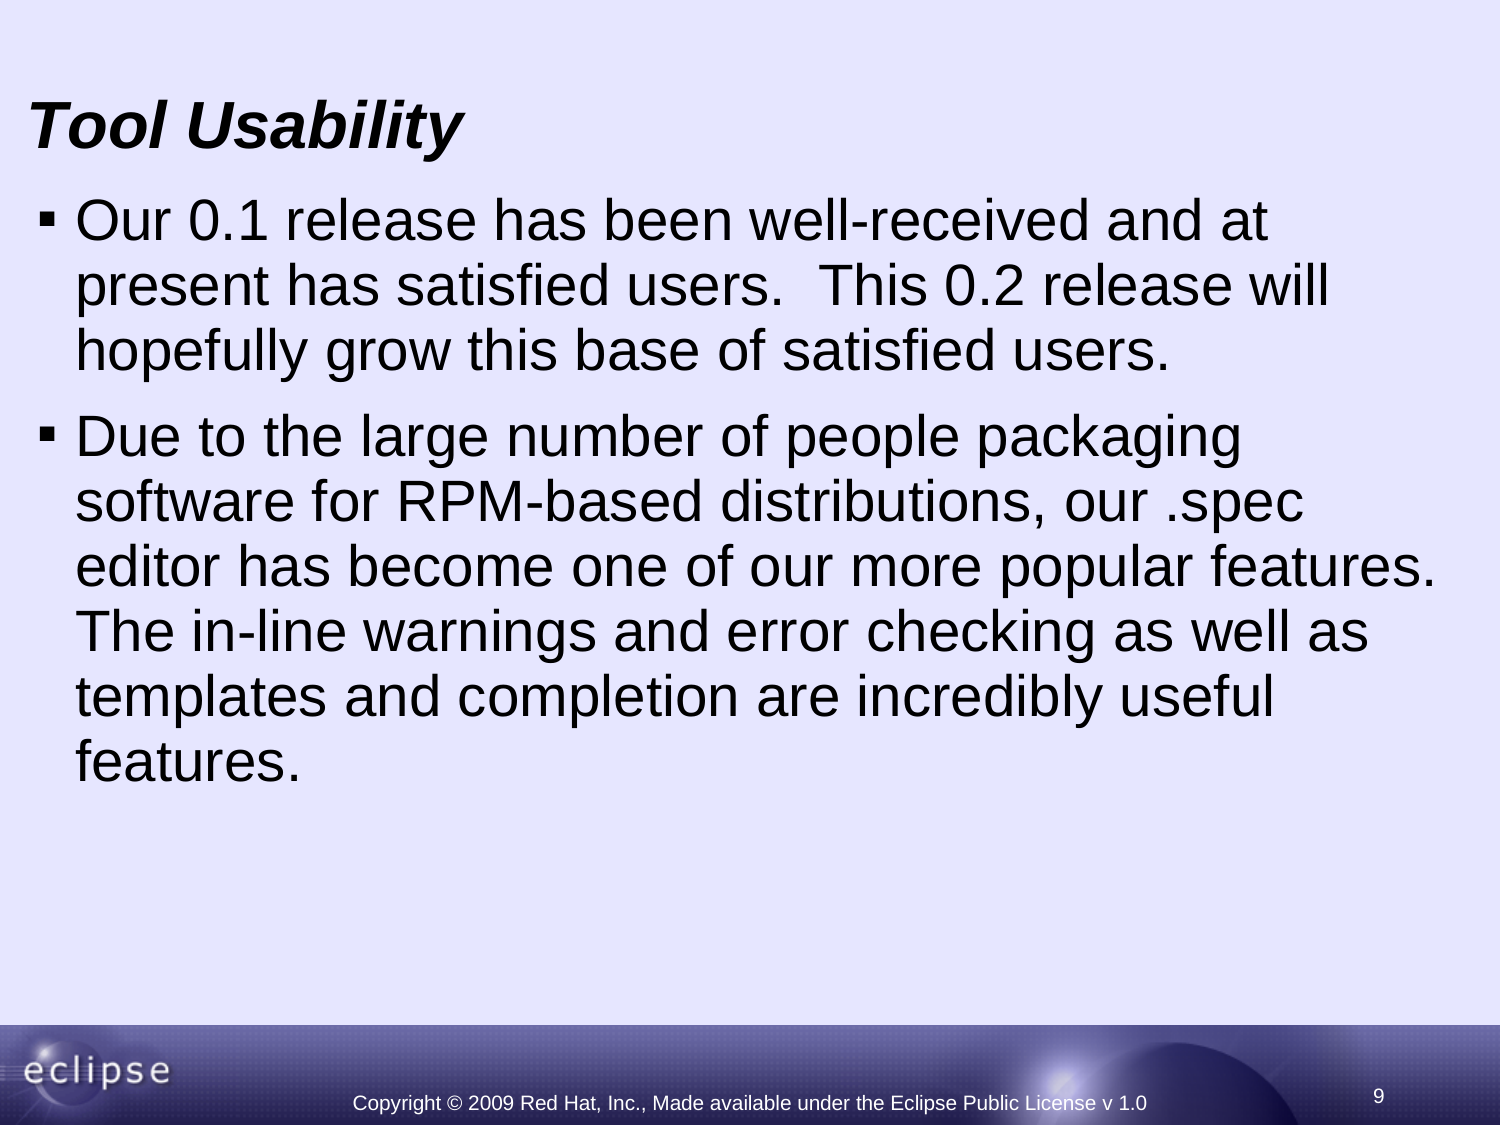

# Tool Usability
Our 0.1 release has been well-received and at present has satisfied users. This 0.2 release will hopefully grow this base of satisfied users.
Due to the large number of people packaging software for RPM-based distributions, our .spec editor has become one of our more popular features. The in-line warnings and error checking as well as templates and completion are incredibly useful features.